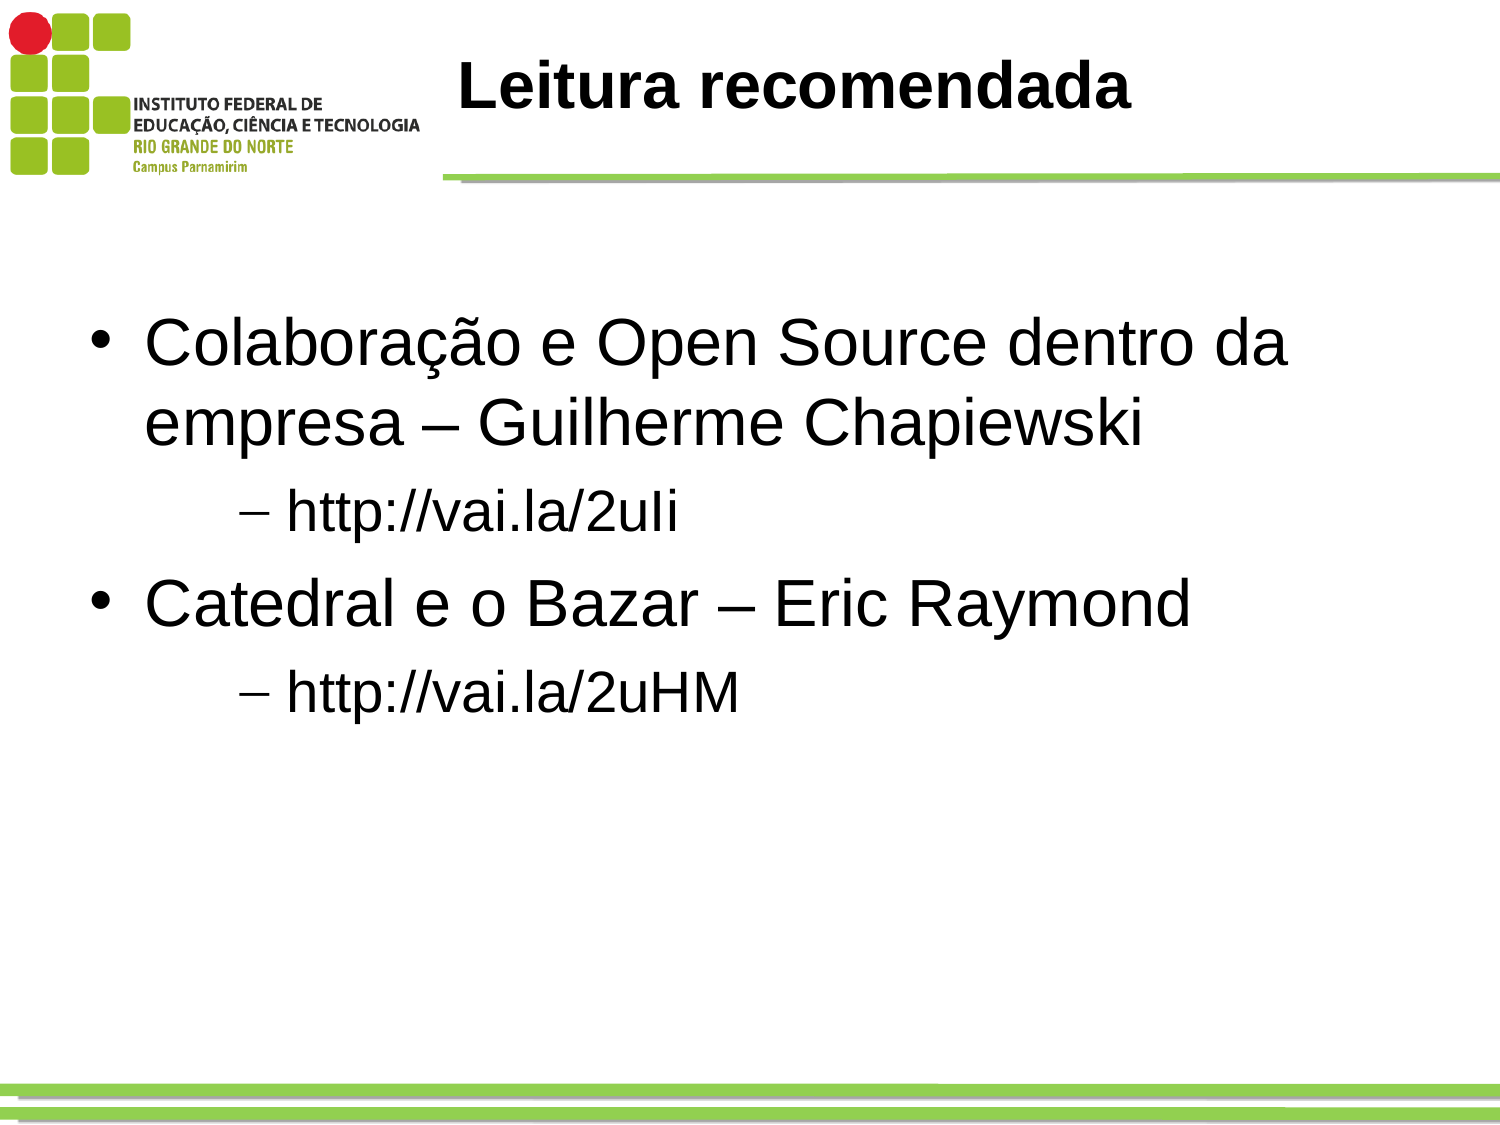

# Leitura recomendada
Colaboração e Open Source dentro da empresa – Guilherme Chapiewski
http://vai.la/2uIi
Catedral e o Bazar – Eric Raymond
http://vai.la/2uHM